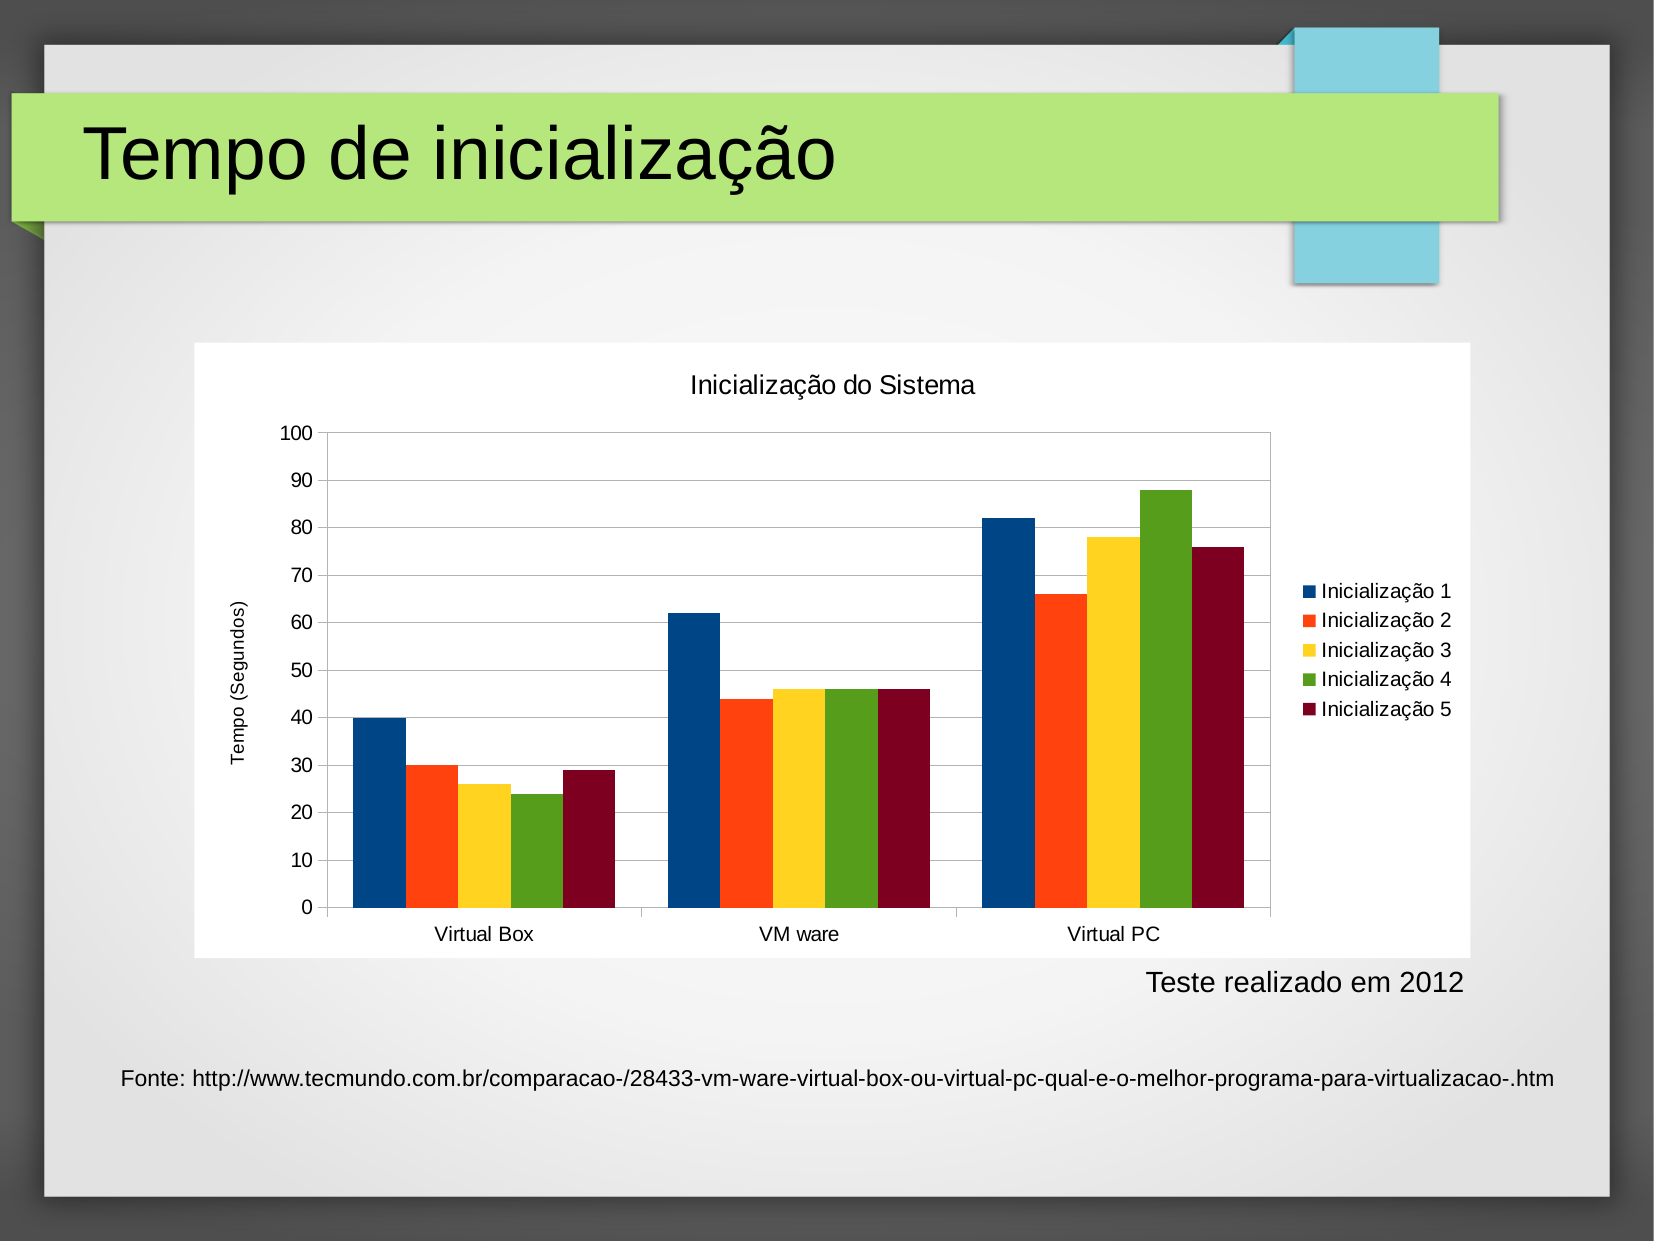

# Tempo de inicialização
### Chart: Inicialização do Sistema
| Category | Inicialização 1 | Inicialização 2 | Inicialização 3 | Inicialização 4 | Inicialização 5 |
|---|---|---|---|---|---|
| Virtual Box | 40.0 | 30.0 | 26.0 | 24.0 | 29.0 |
| VM ware | 62.0 | 44.0 | 46.0 | 46.0 | 46.0 |
| Virtual PC | 82.0 | 66.0 | 78.0 | 88.0 | 76.0 |Teste realizado em 2012
Fonte: http://www.tecmundo.com.br/comparacao-/28433-vm-ware-virtual-box-ou-virtual-pc-qual-e-o-melhor-programa-para-virtualizacao-.htm